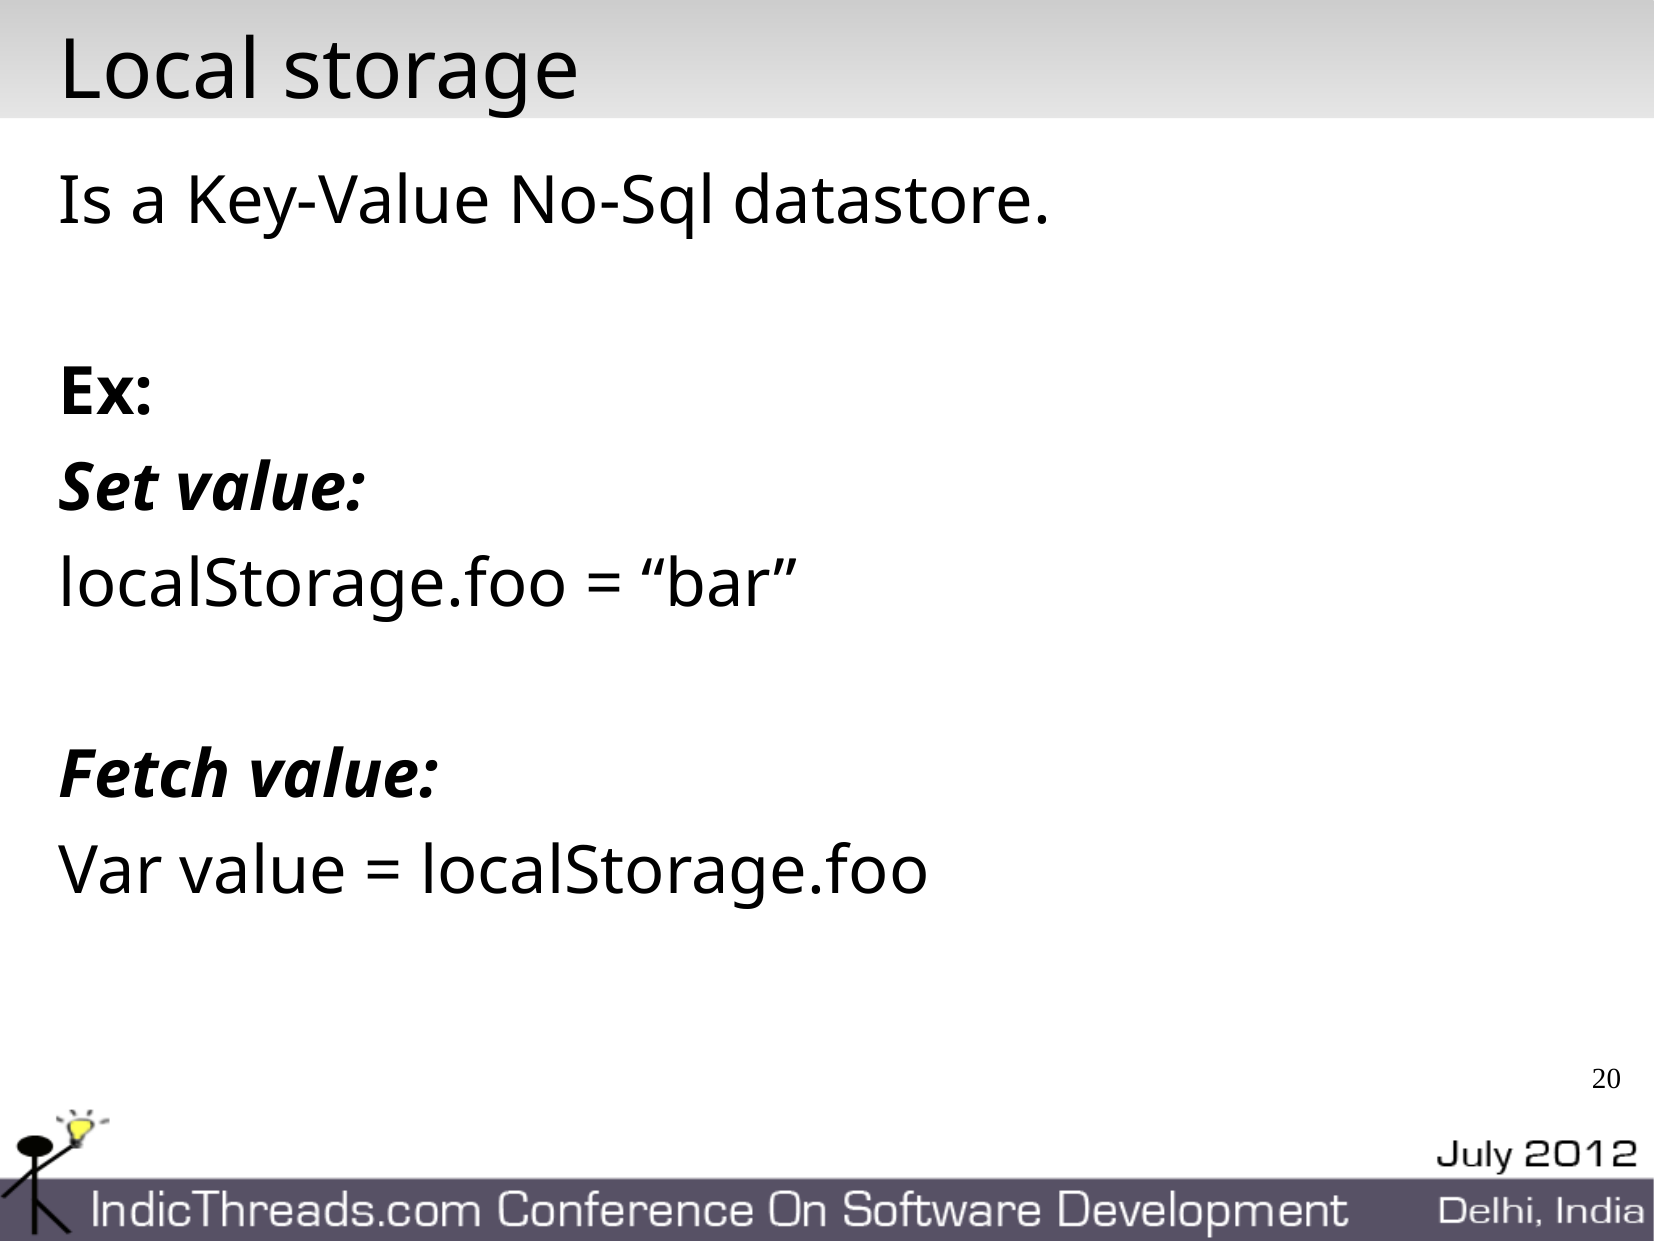

# Local storage
Is a Key-Value No-Sql datastore.
Ex:
Set value:
localStorage.foo = “bar”
Fetch value:
Var value = localStorage.foo
20